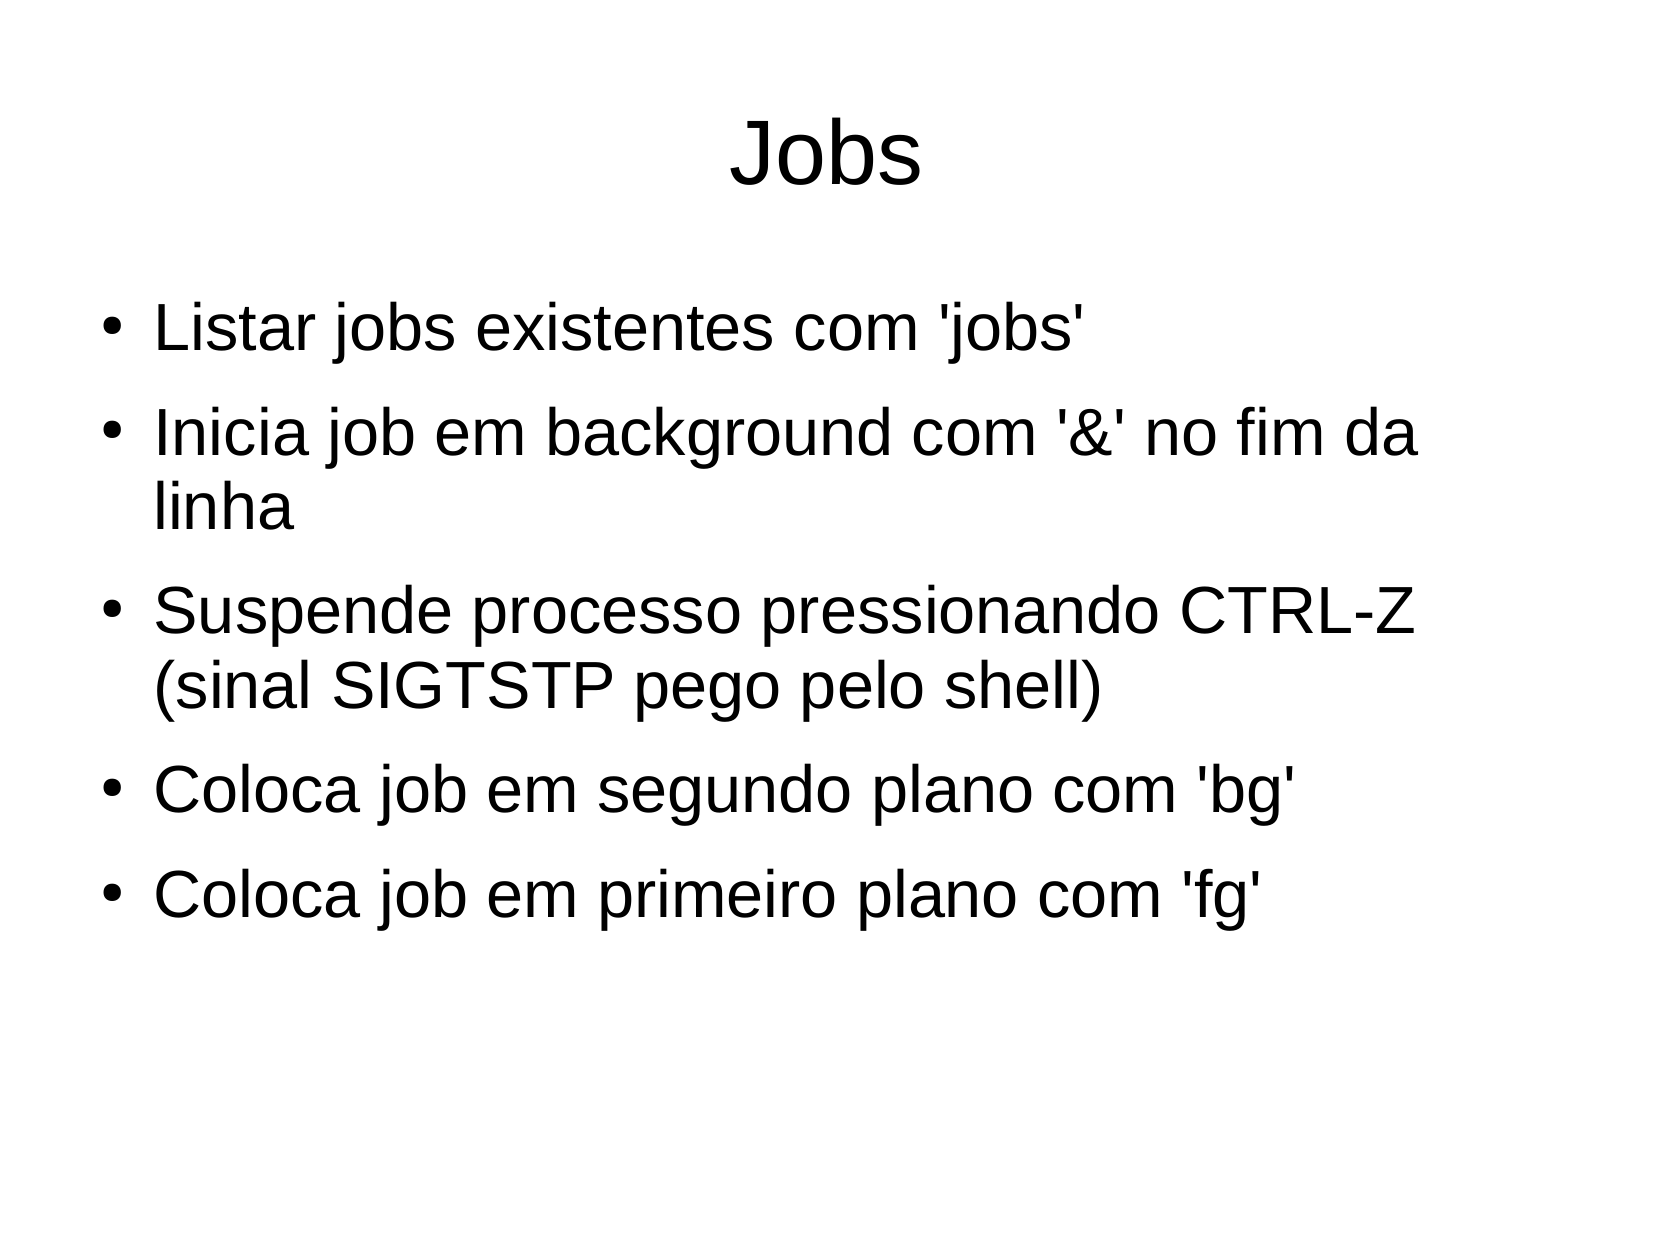

# Jobs
Listar jobs existentes com 'jobs'
Inicia job em background com '&' no fim da linha
Suspende processo pressionando CTRL-Z (sinal SIGTSTP pego pelo shell)
Coloca job em segundo plano com 'bg'
Coloca job em primeiro plano com 'fg'